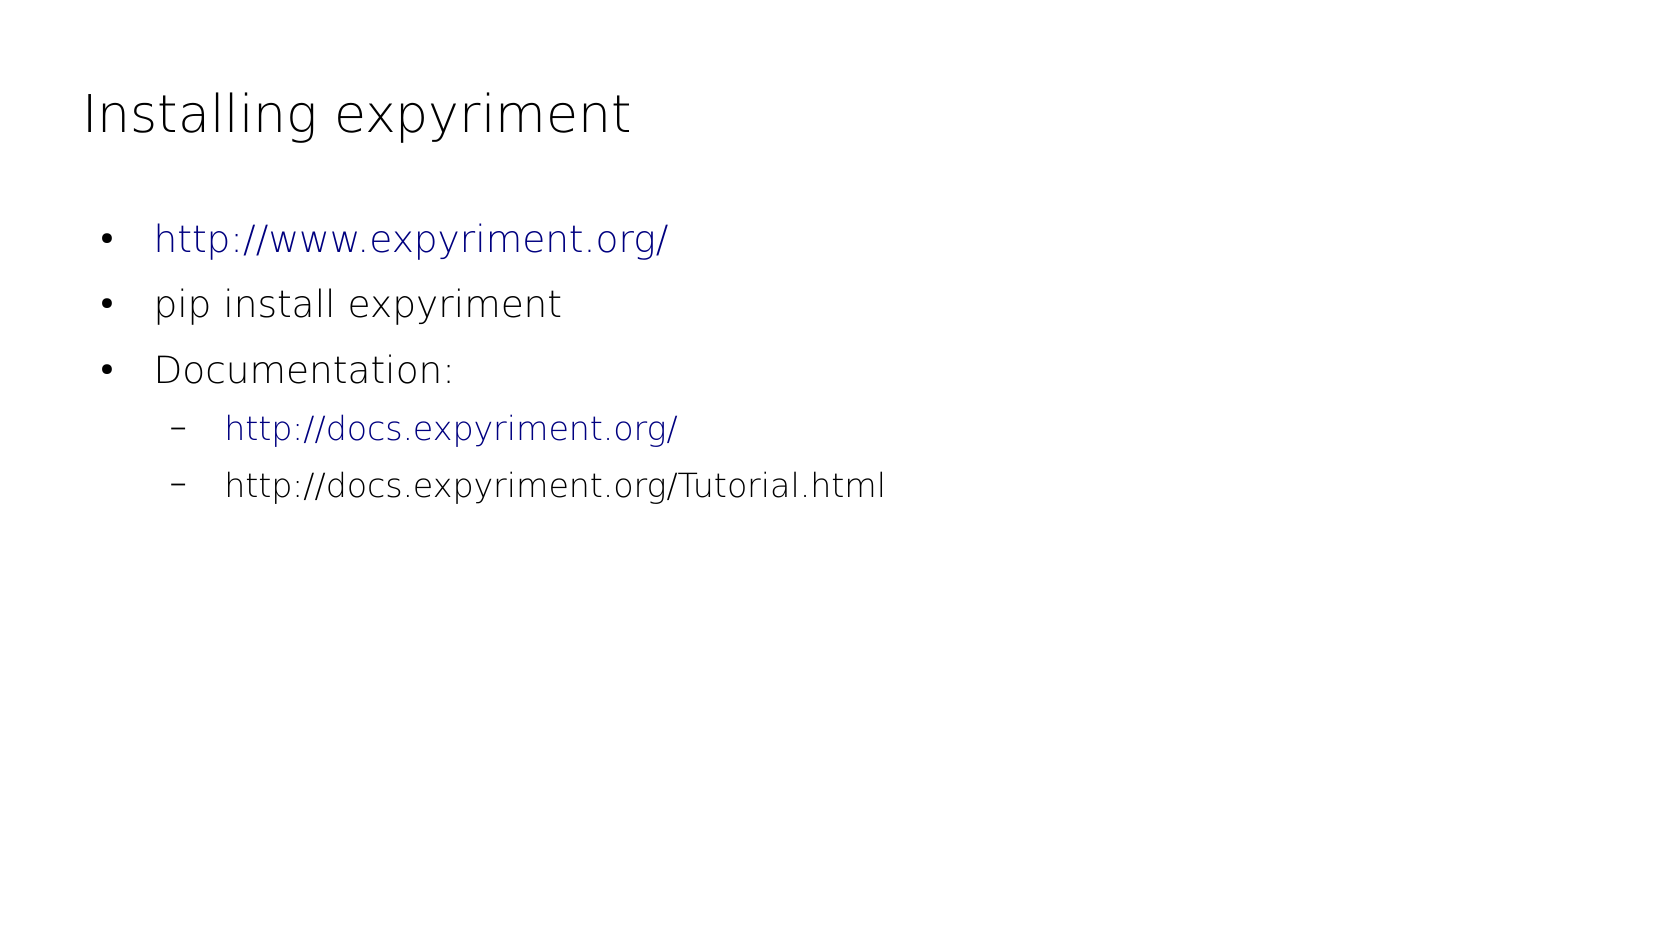

# Installing expyriment
http://www.expyriment.org/
pip install expyriment
Documentation:
http://docs.expyriment.org/
http://docs.expyriment.org/Tutorial.html